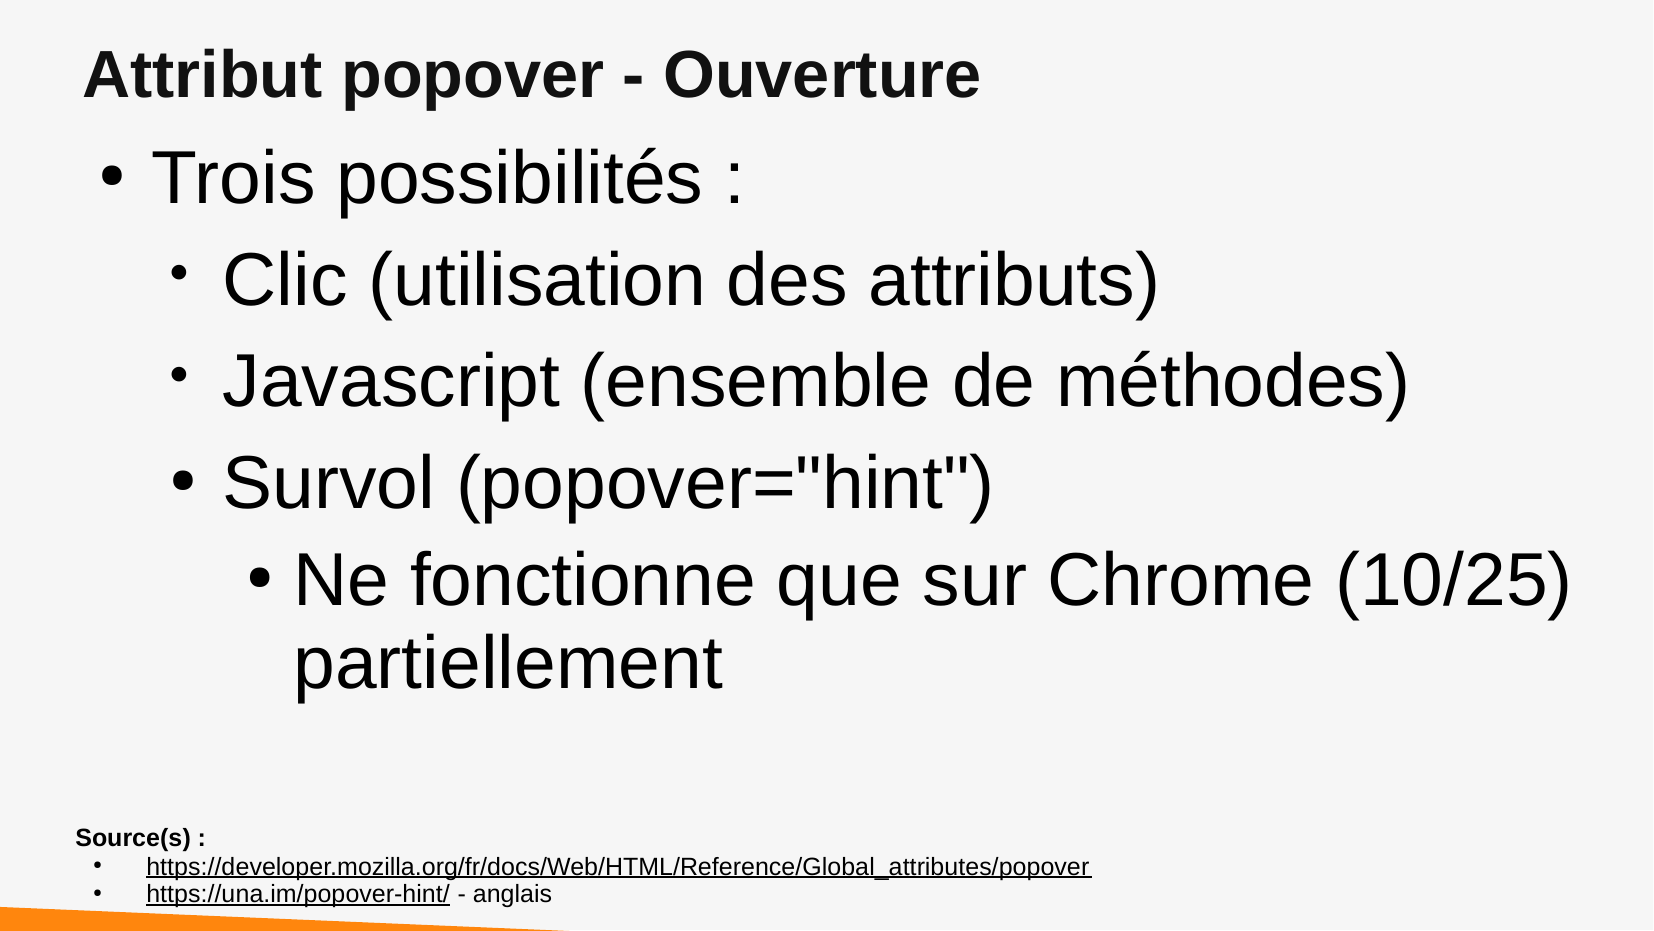

# Attribut popover - Ouverture
Trois possibilités :
Clic (utilisation des attributs)
Javascript (ensemble de méthodes)
Survol (popover="hint")
Ne fonctionne que sur Chrome (10/25) partiellement
Source(s) :
https://developer.mozilla.org/fr/docs/Web/HTML/Reference/Global_attributes/popover
https://una.im/popover-hint/ - anglais